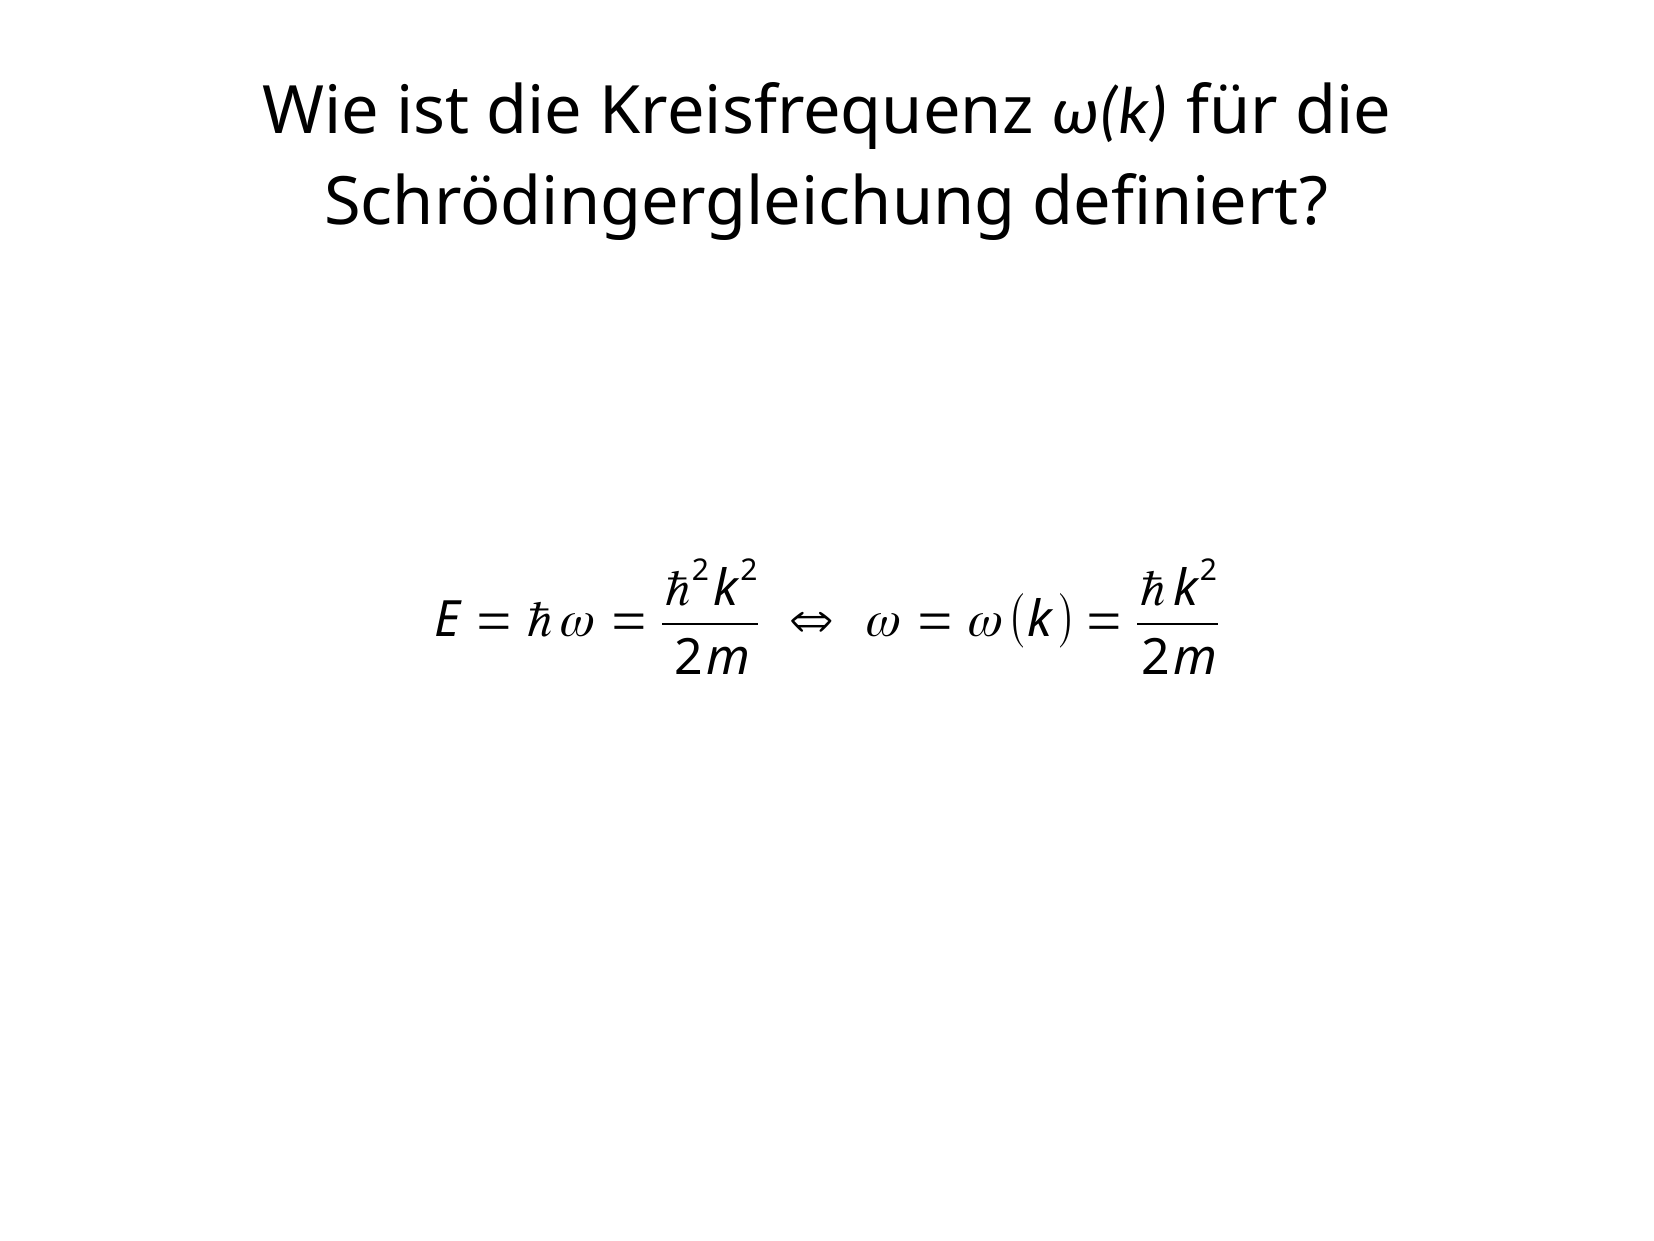

# Wie ist die Kreisfrequenz ω(k) für die Schrödingergleichung definiert?